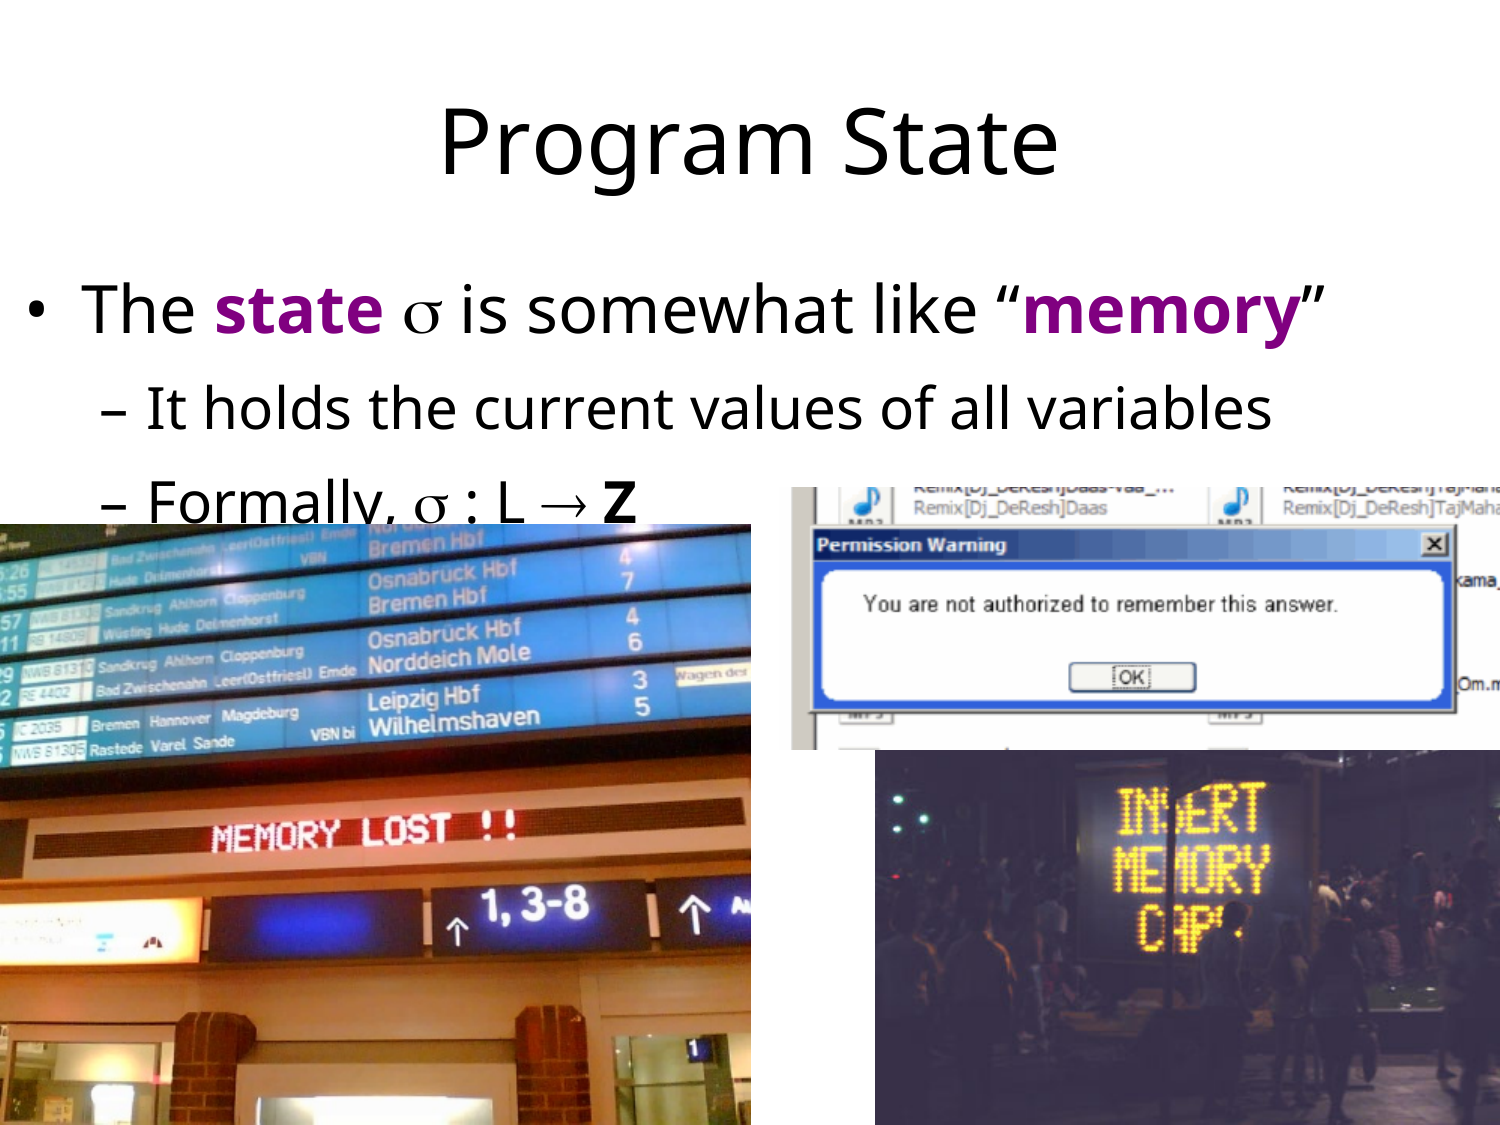

# Program State
The state  is somewhat like “memory”
It holds the current values of all variables
Formally,  : L  Z
24